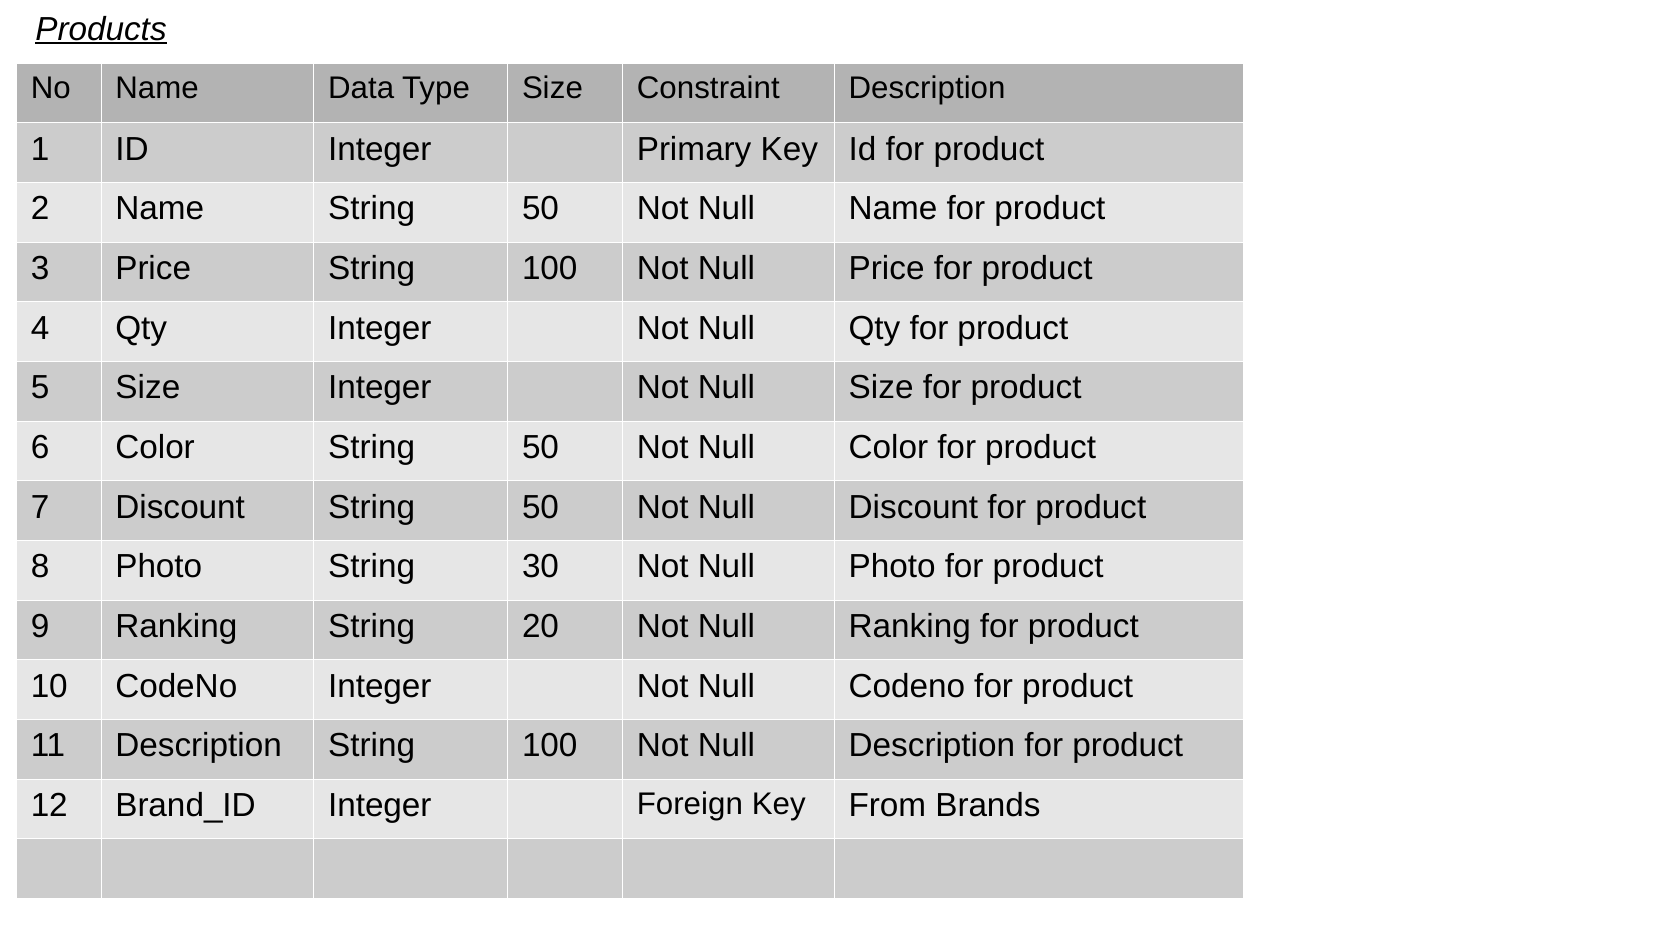

# Products
| No | Name | Data Type | Size | Constraint | Description |
| --- | --- | --- | --- | --- | --- |
| 1 | ID | Integer | | Primary Key | Id for product |
| 2 | Name | String | 50 | Not Null | Name for product |
| 3 | Price | String | 100 | Not Null | Price for product |
| 4 | Qty | Integer | | Not Null | Qty for product |
| 5 | Size | Integer | | Not Null | Size for product |
| 6 | Color | String | 50 | Not Null | Color for product |
| 7 | Discount | String | 50 | Not Null | Discount for product |
| 8 | Photo | String | 30 | Not Null | Photo for product |
| 9 | Ranking | String | 20 | Not Null | Ranking for product |
| 10 | CodeNo | Integer | | Not Null | Codeno for product |
| 11 | Description | String | 100 | Not Null | Description for product |
| 12 | Brand\_ID | Integer | | Foreign Key | From Brands |
| | | | | | |